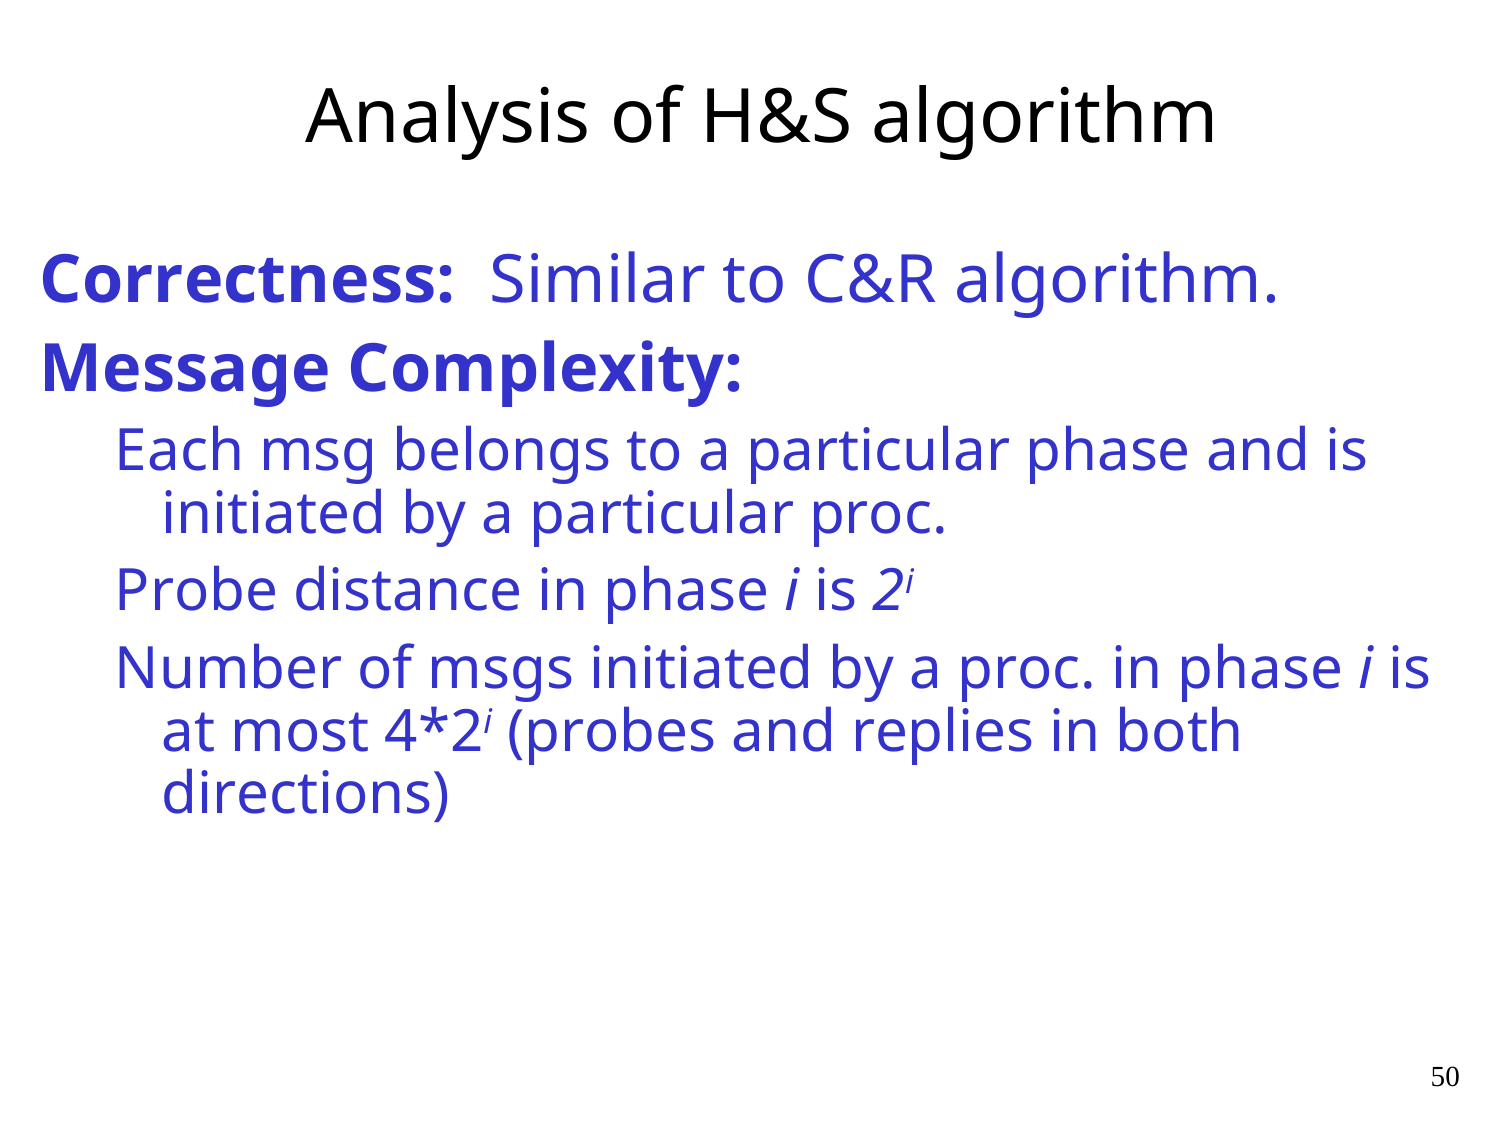

# Analysis of H&S algorithm
Correctness: Similar to C&R algorithm.
Message Complexity:
Each msg belongs to a particular phase and is initiated by a particular proc.
Probe distance in phase i is 2i
Number of msgs initiated by a proc. in phase i is at most 4*2i (probes and replies in both directions)